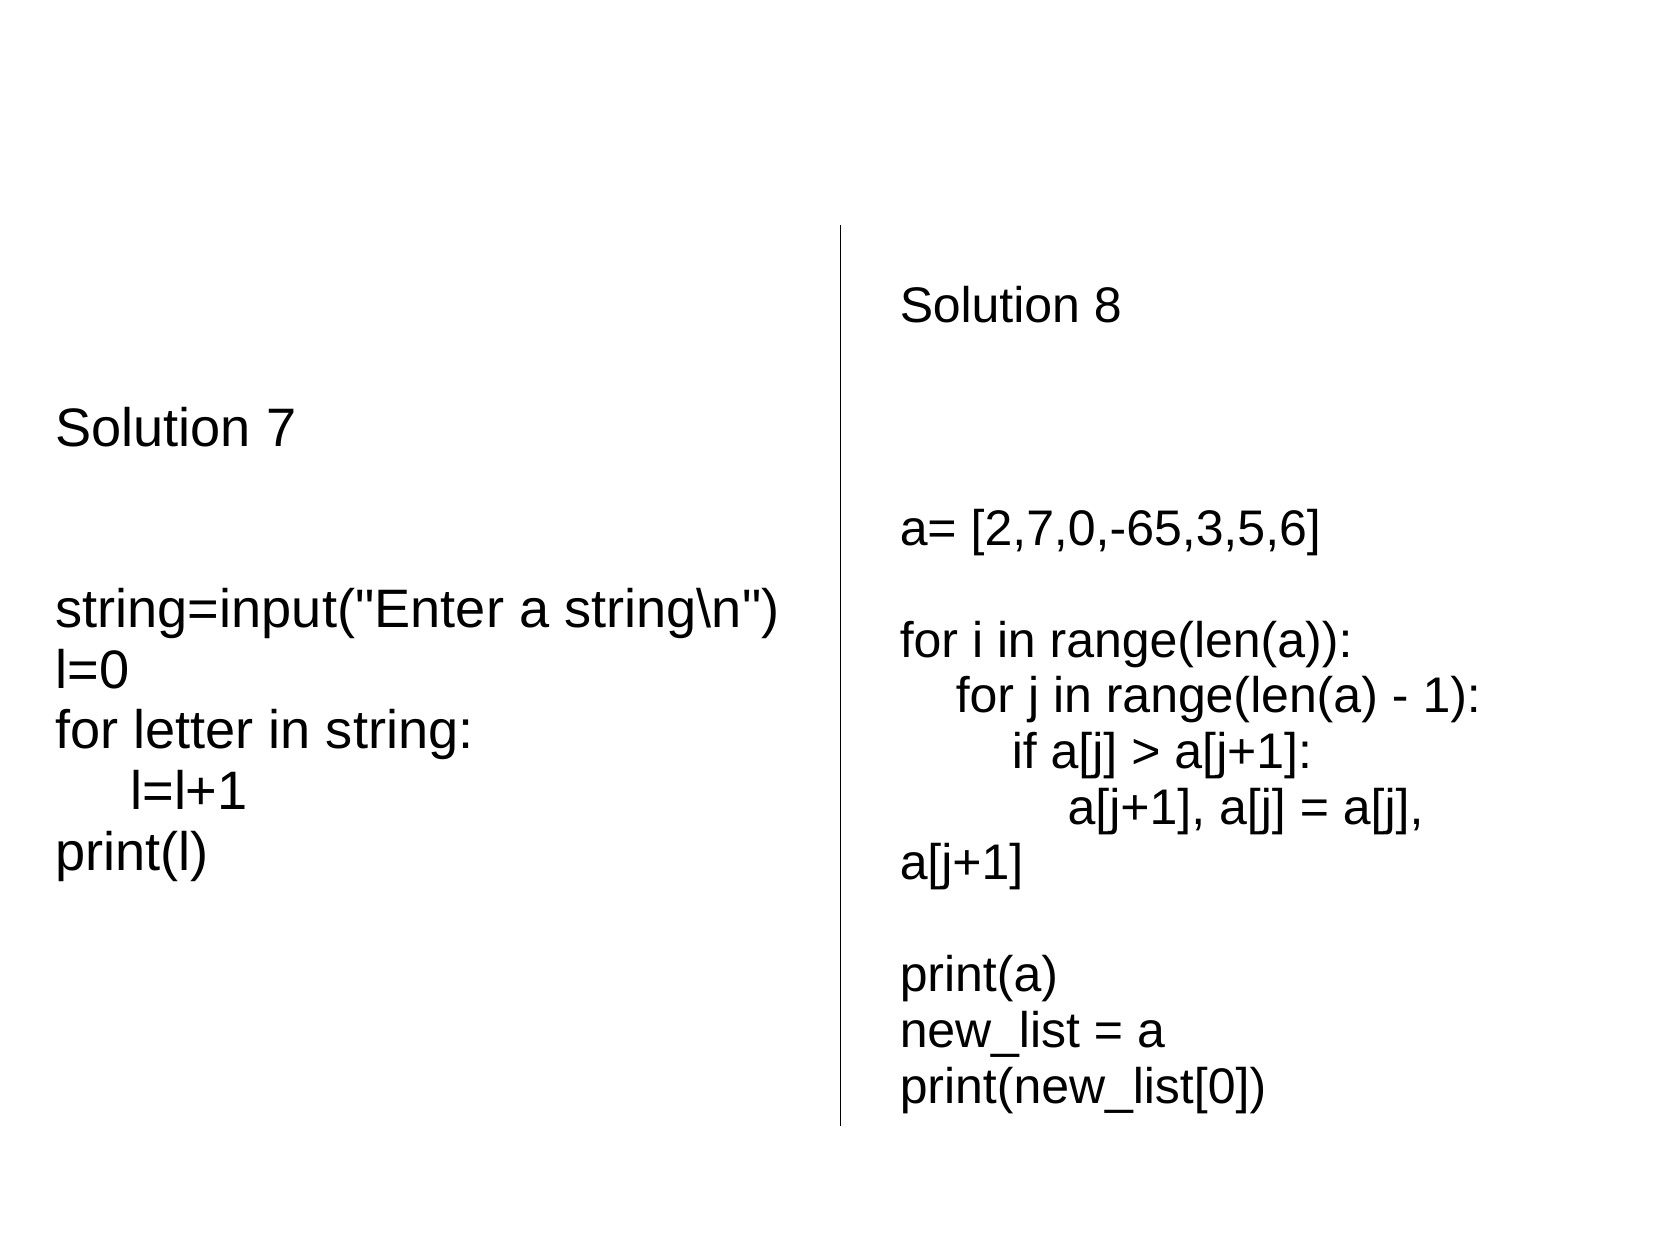

Solution 8
a= [2,7,0,-65,3,5,6]
for i in range(len(a)):
 for j in range(len(a) - 1):
 if a[j] > a[j+1]:
 a[j+1], a[j] = a[j], a[j+1]
print(a)
new_list = a
print(new_list[0])
Solution 7
string=input("Enter a string\n")
l=0
for letter in string:
	l=l+1
print(l)